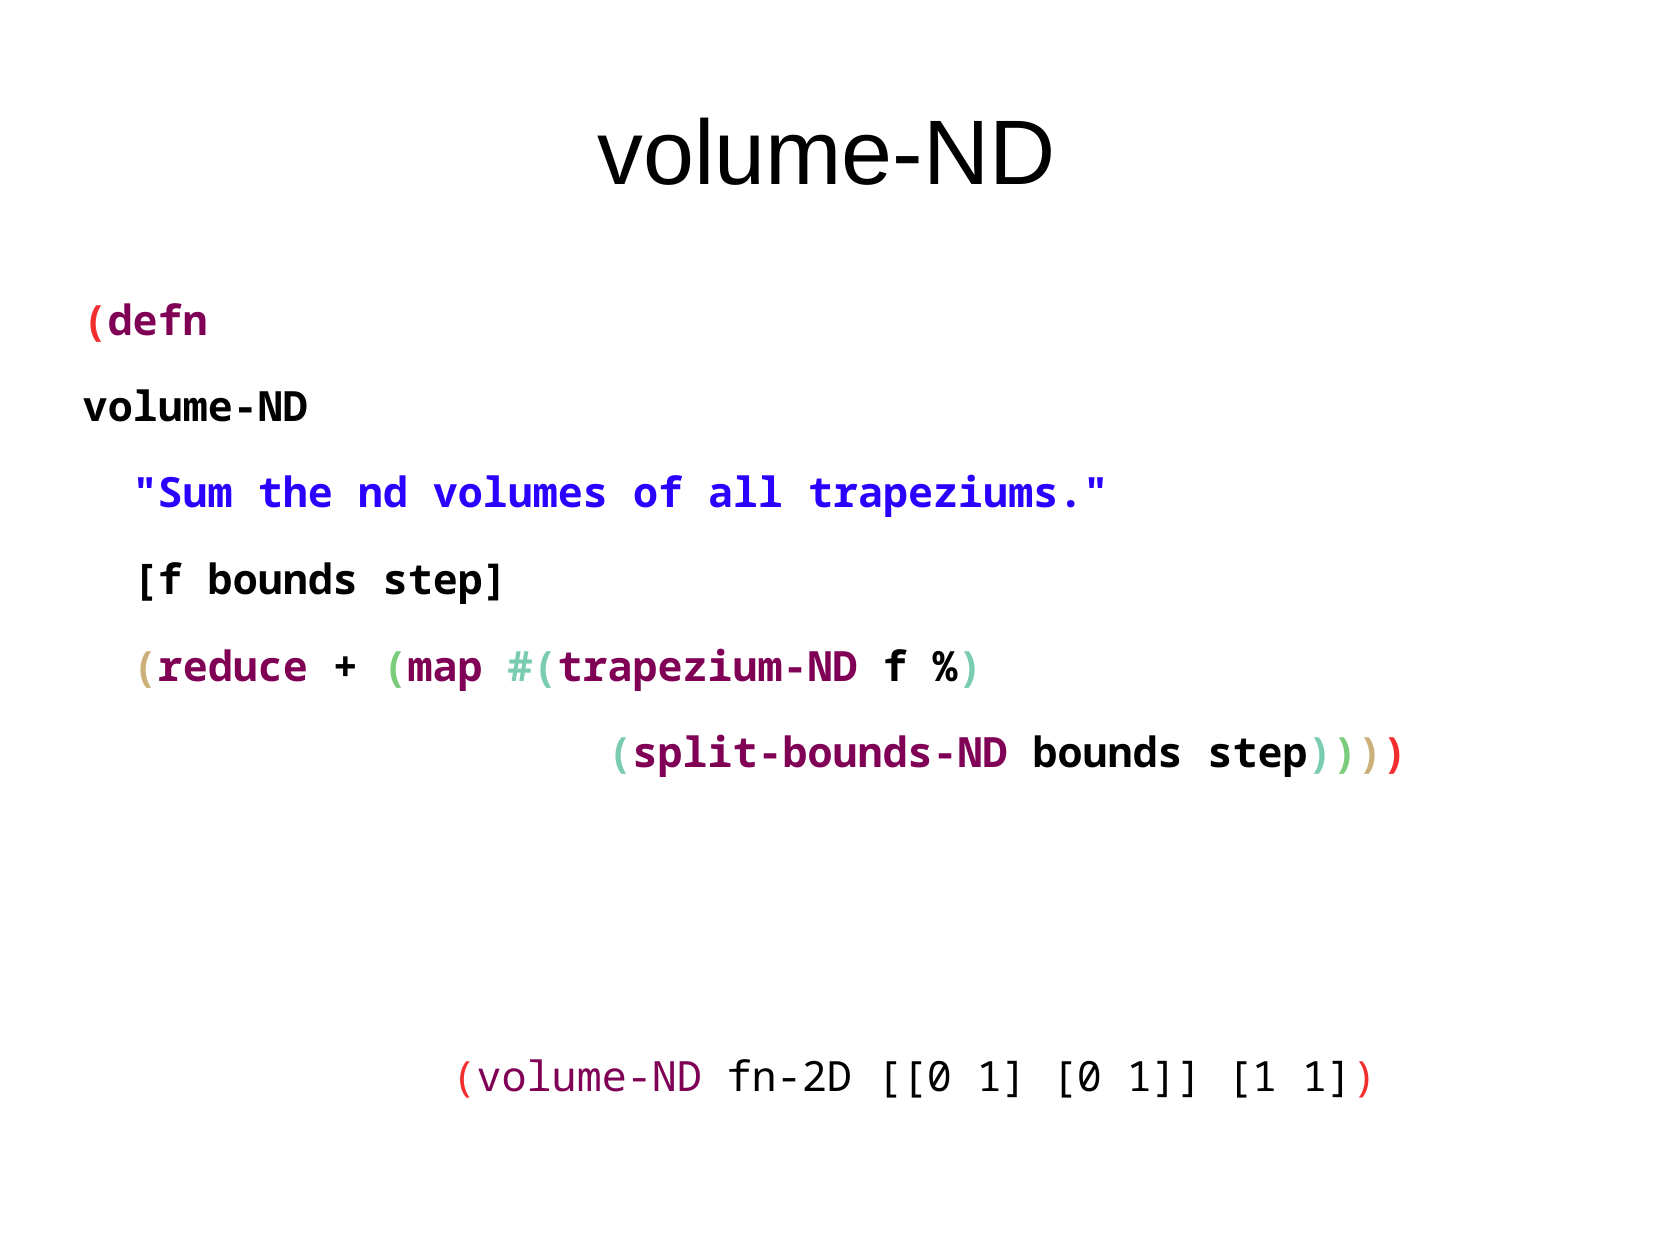

# volume-ND
(defn
volume-ND
 "Sum the nd volumes of all trapeziums."
 [f bounds step]
 (reduce + (map #(trapezium-ND f %)
 (split-bounds-ND bounds step))))
(volume-ND fn-2D [[0 1] [0 1]] [1 1])